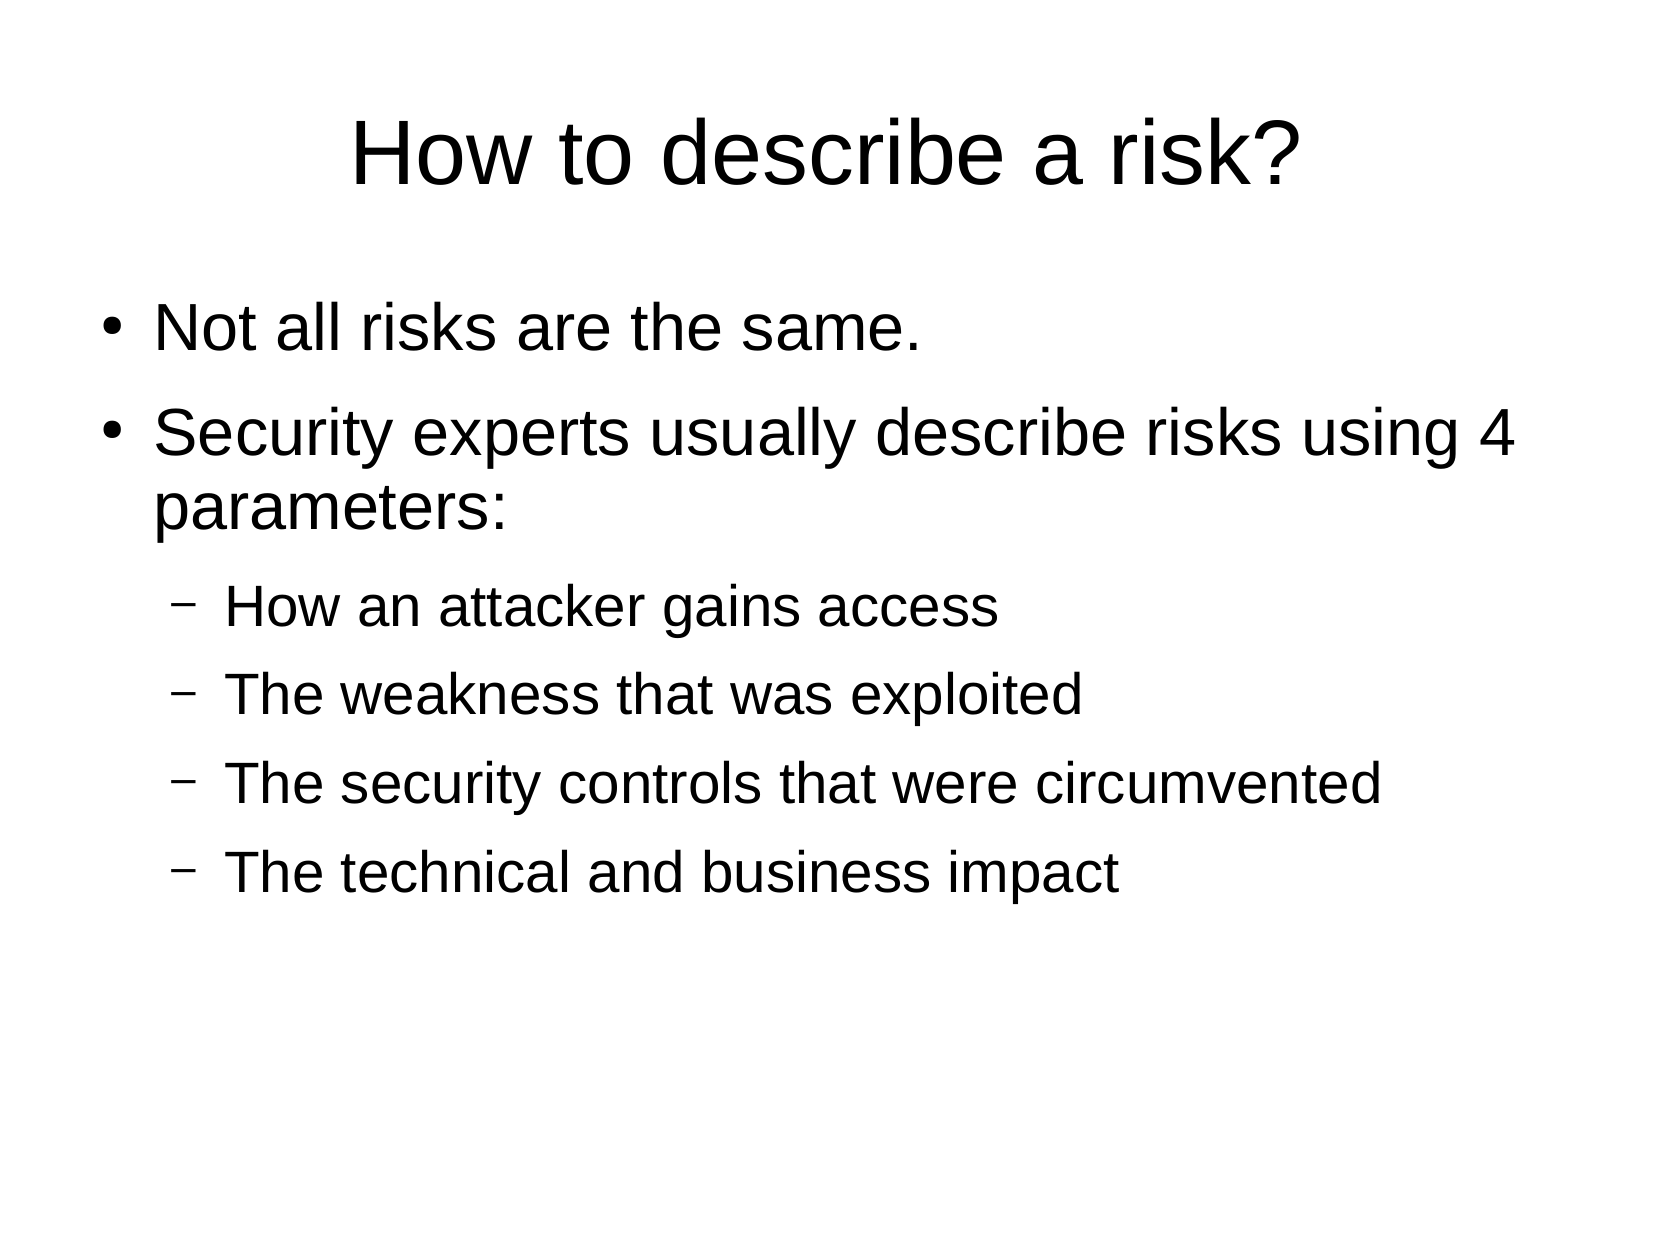

# How to describe a risk?
Not all risks are the same.
Security experts usually describe risks using 4 parameters:
How an attacker gains access
The weakness that was exploited
The security controls that were circumvented
The technical and business impact